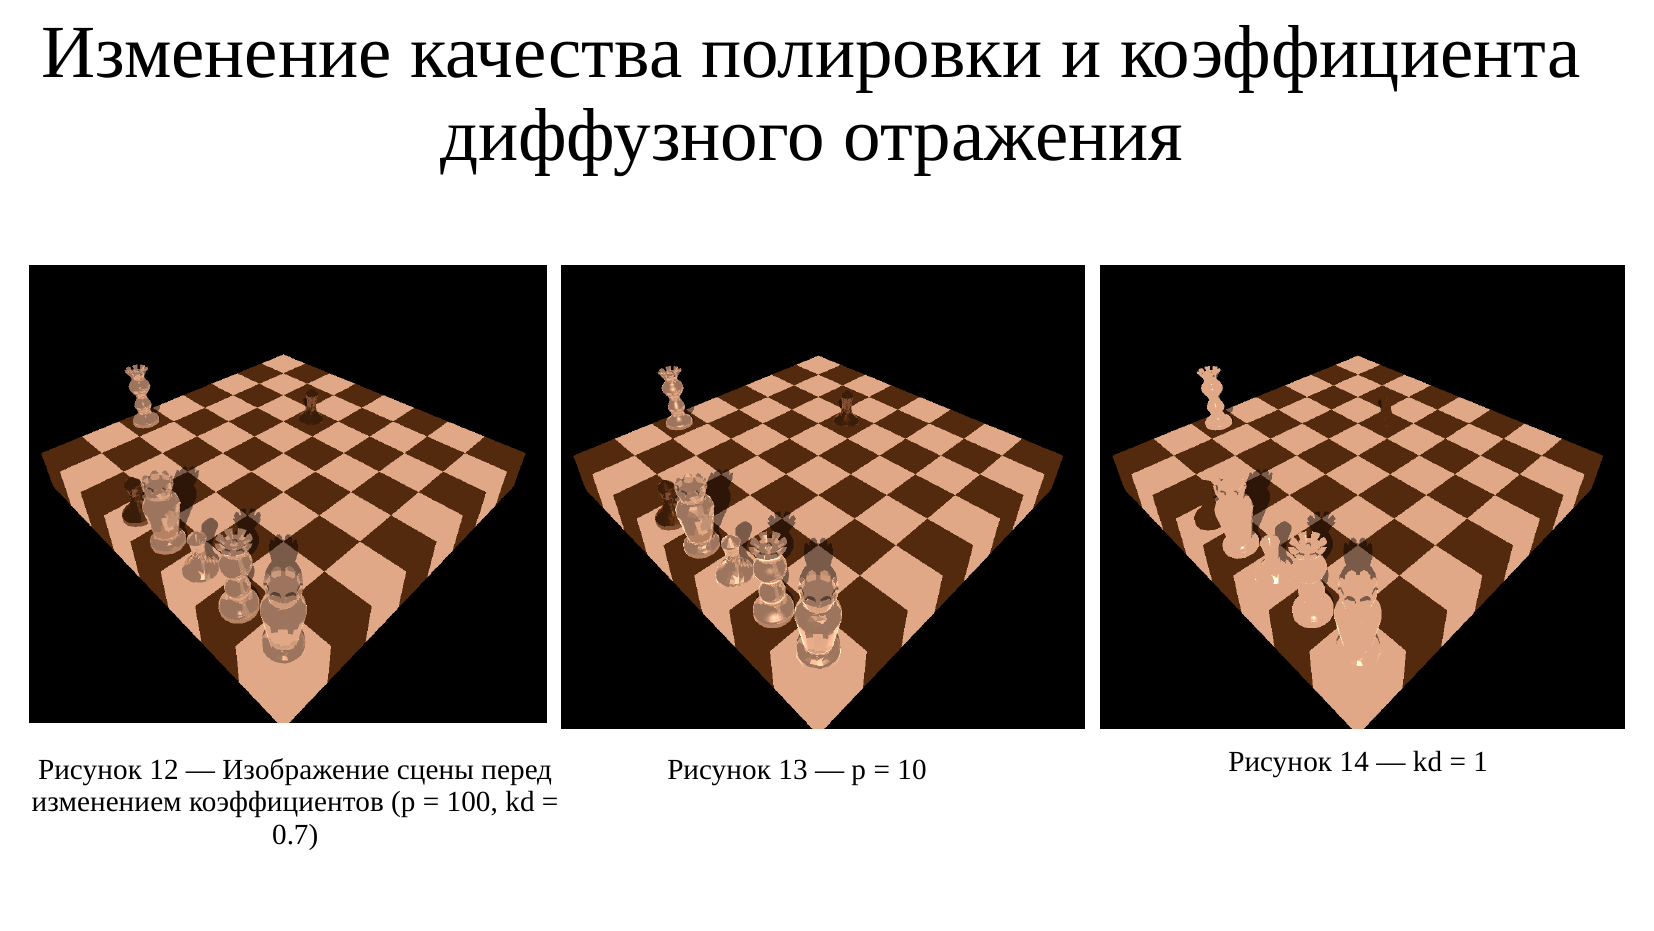

# Изменение качества полировки и коэффициента диффузного отражения
Рисунок 14 — kd = 1
Рисунок 12 — Изображение сцены перед изменением коэффициентов (p = 100, kd = 0.7)
Рисунок 13 — p = 10